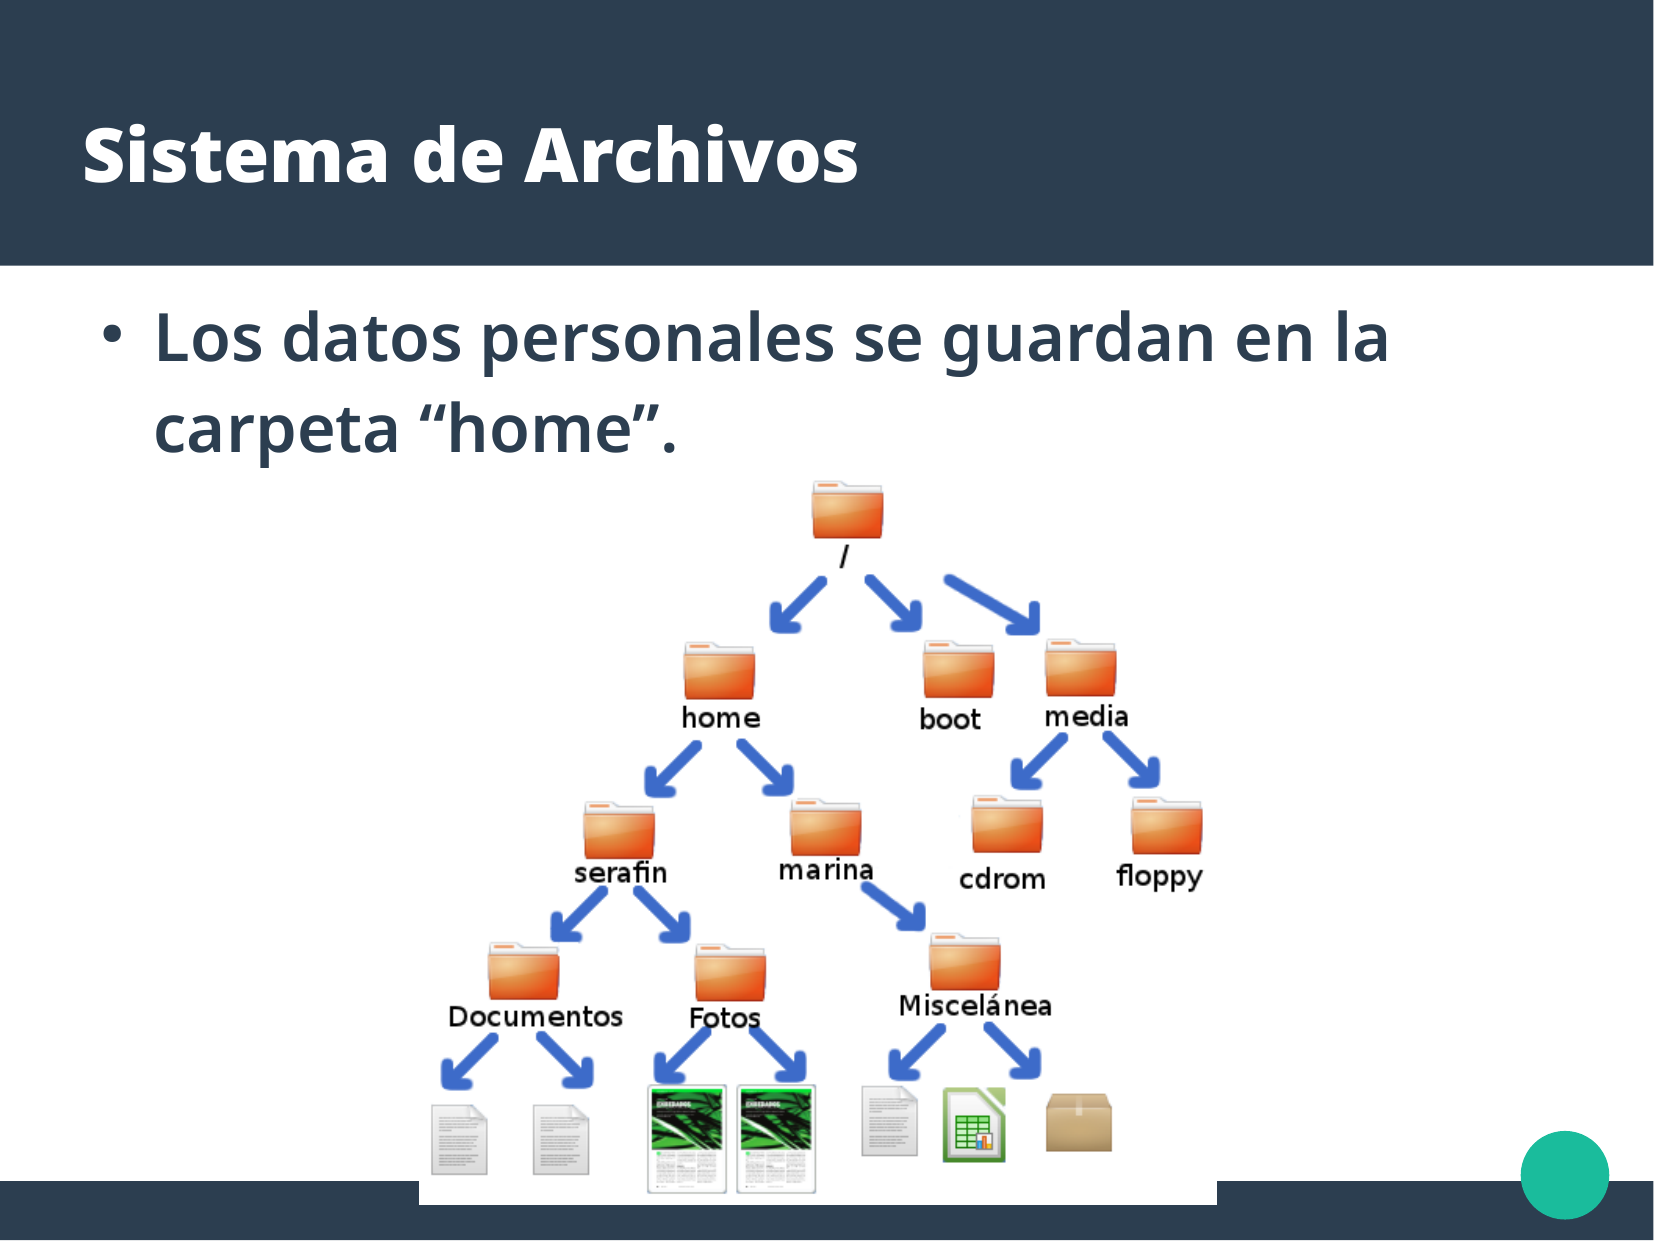

# Sistema de Archivos
Los datos personales se guardan en la carpeta “home”.